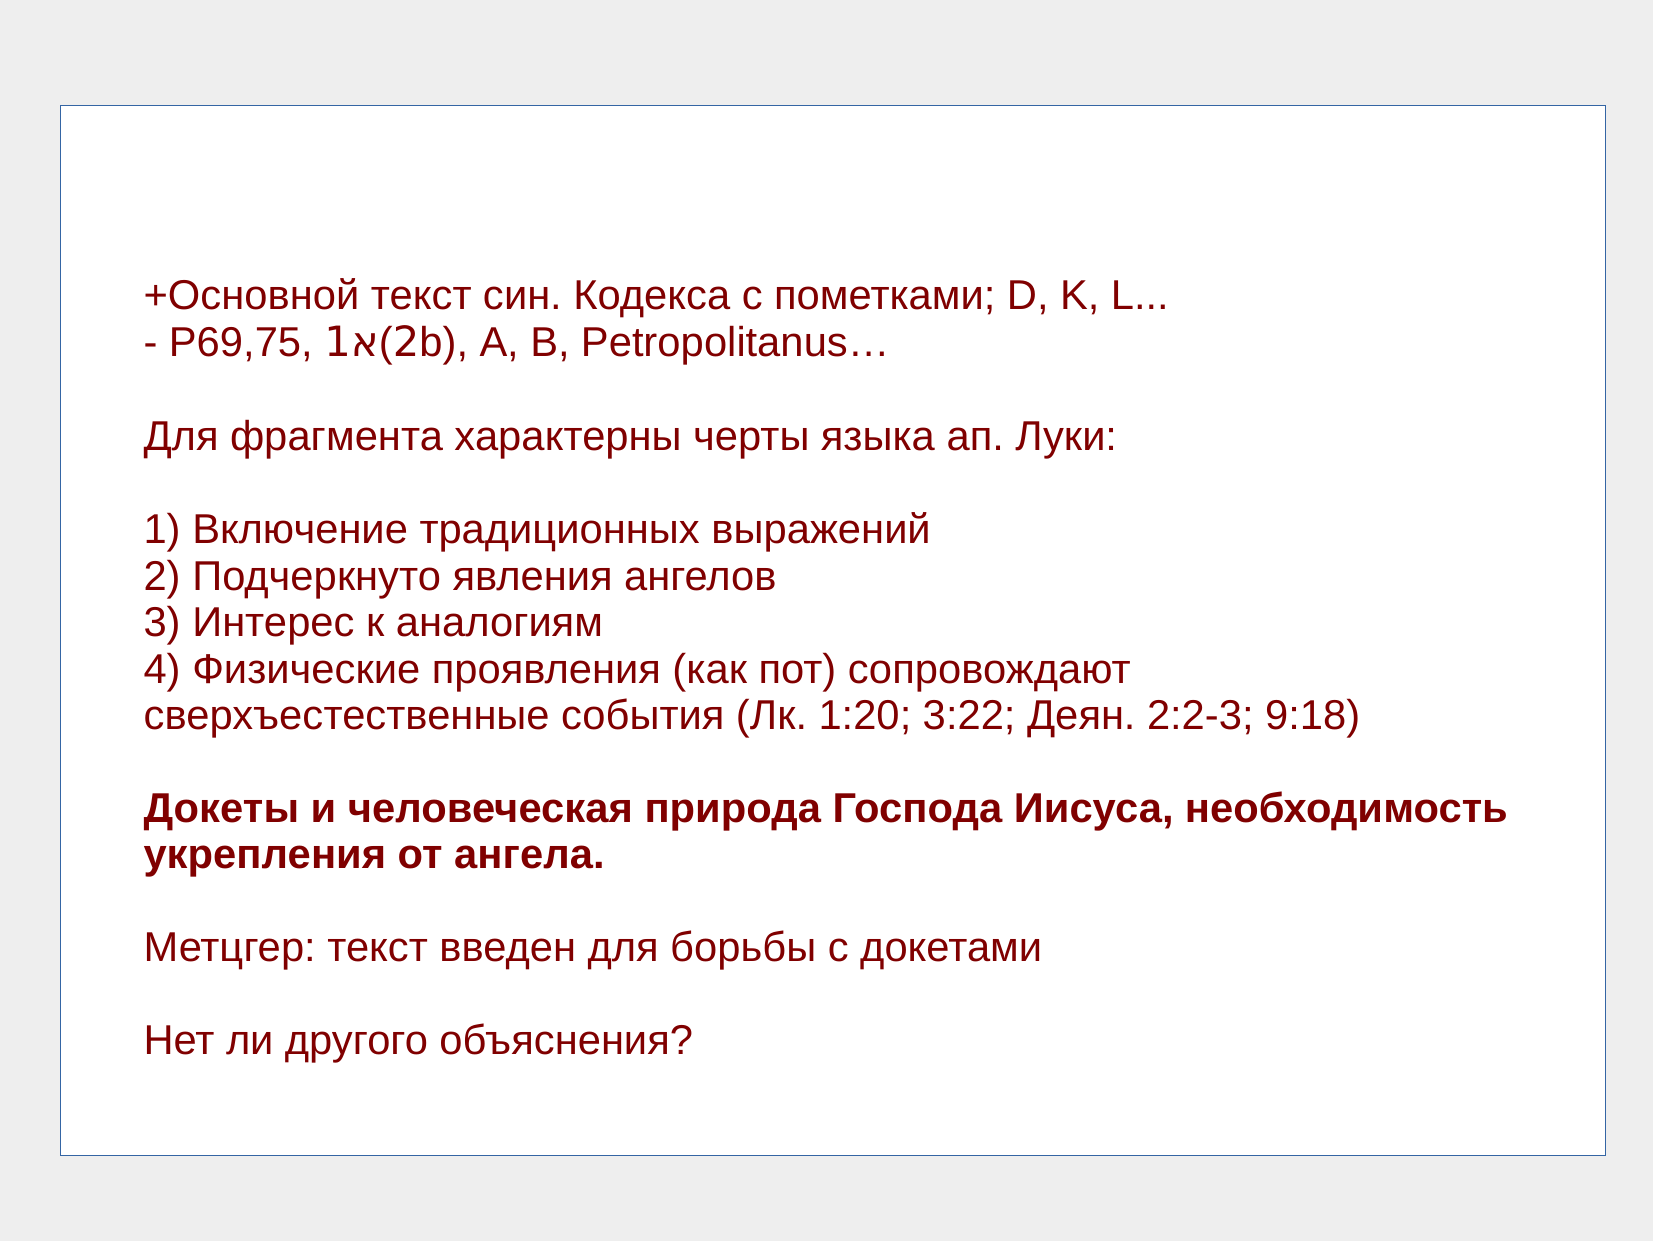

# +Основной текст син. Кодекса с пометками; D, K, L...
- P69,75, א1(2b), A, B, Petropolitanus…
Для фрагмента характерны черты языка ап. Луки:
1) Включение традиционных выражений
2) Подчеркнуто явления ангелов
3) Интерес к аналогиям
4) Физические проявления (как пот) сопровождают сверхъестественные события (Лк. 1:20; 3:22; Деян. 2:2-3; 9:18)
Докеты и человеческая природа Господа Иисуса, необходимость укрепления от ангела.
Метцгер: текст введен для борьбы с докетами
Нет ли другого объяснения?